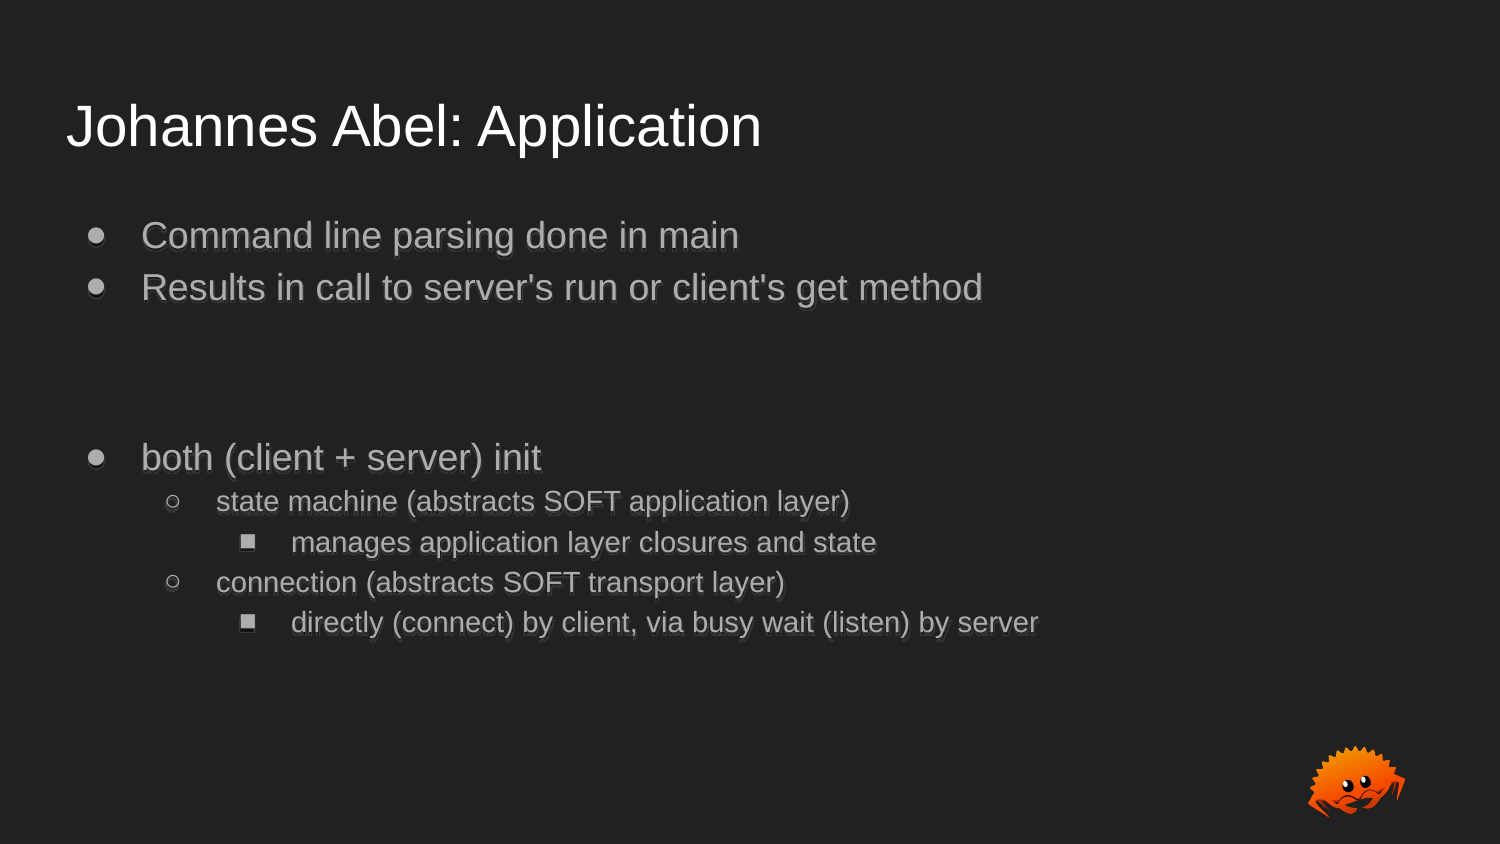

# Johannes Abel: Application
Command line parsing done in main
Results in call to server's run or client's get method
both (client + server) init
state machine (abstracts SOFT application layer)
manages application layer closures and state
connection (abstracts SOFT transport layer)
directly (connect) by client, via busy wait (listen) by server